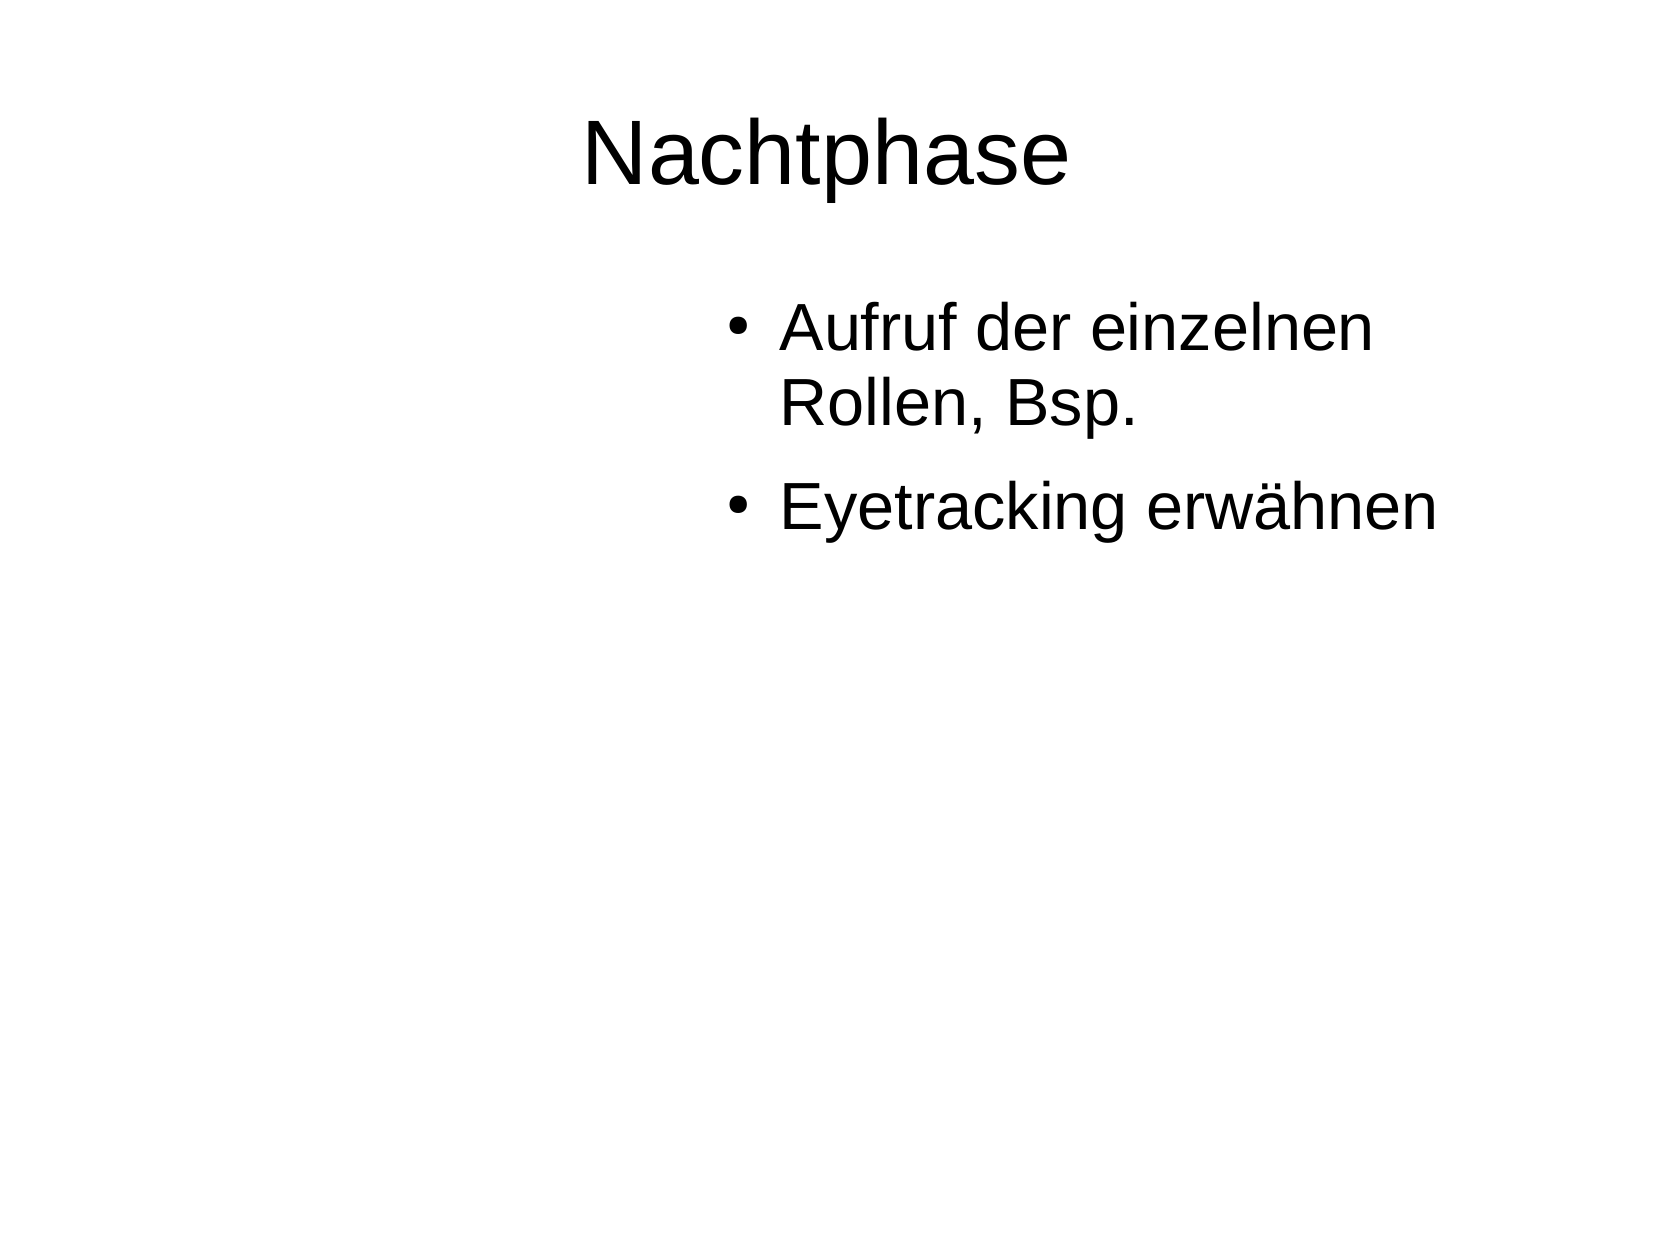

# Nachtphase
Aufruf der einzelnen Rollen, Bsp.
Eyetracking erwähnen